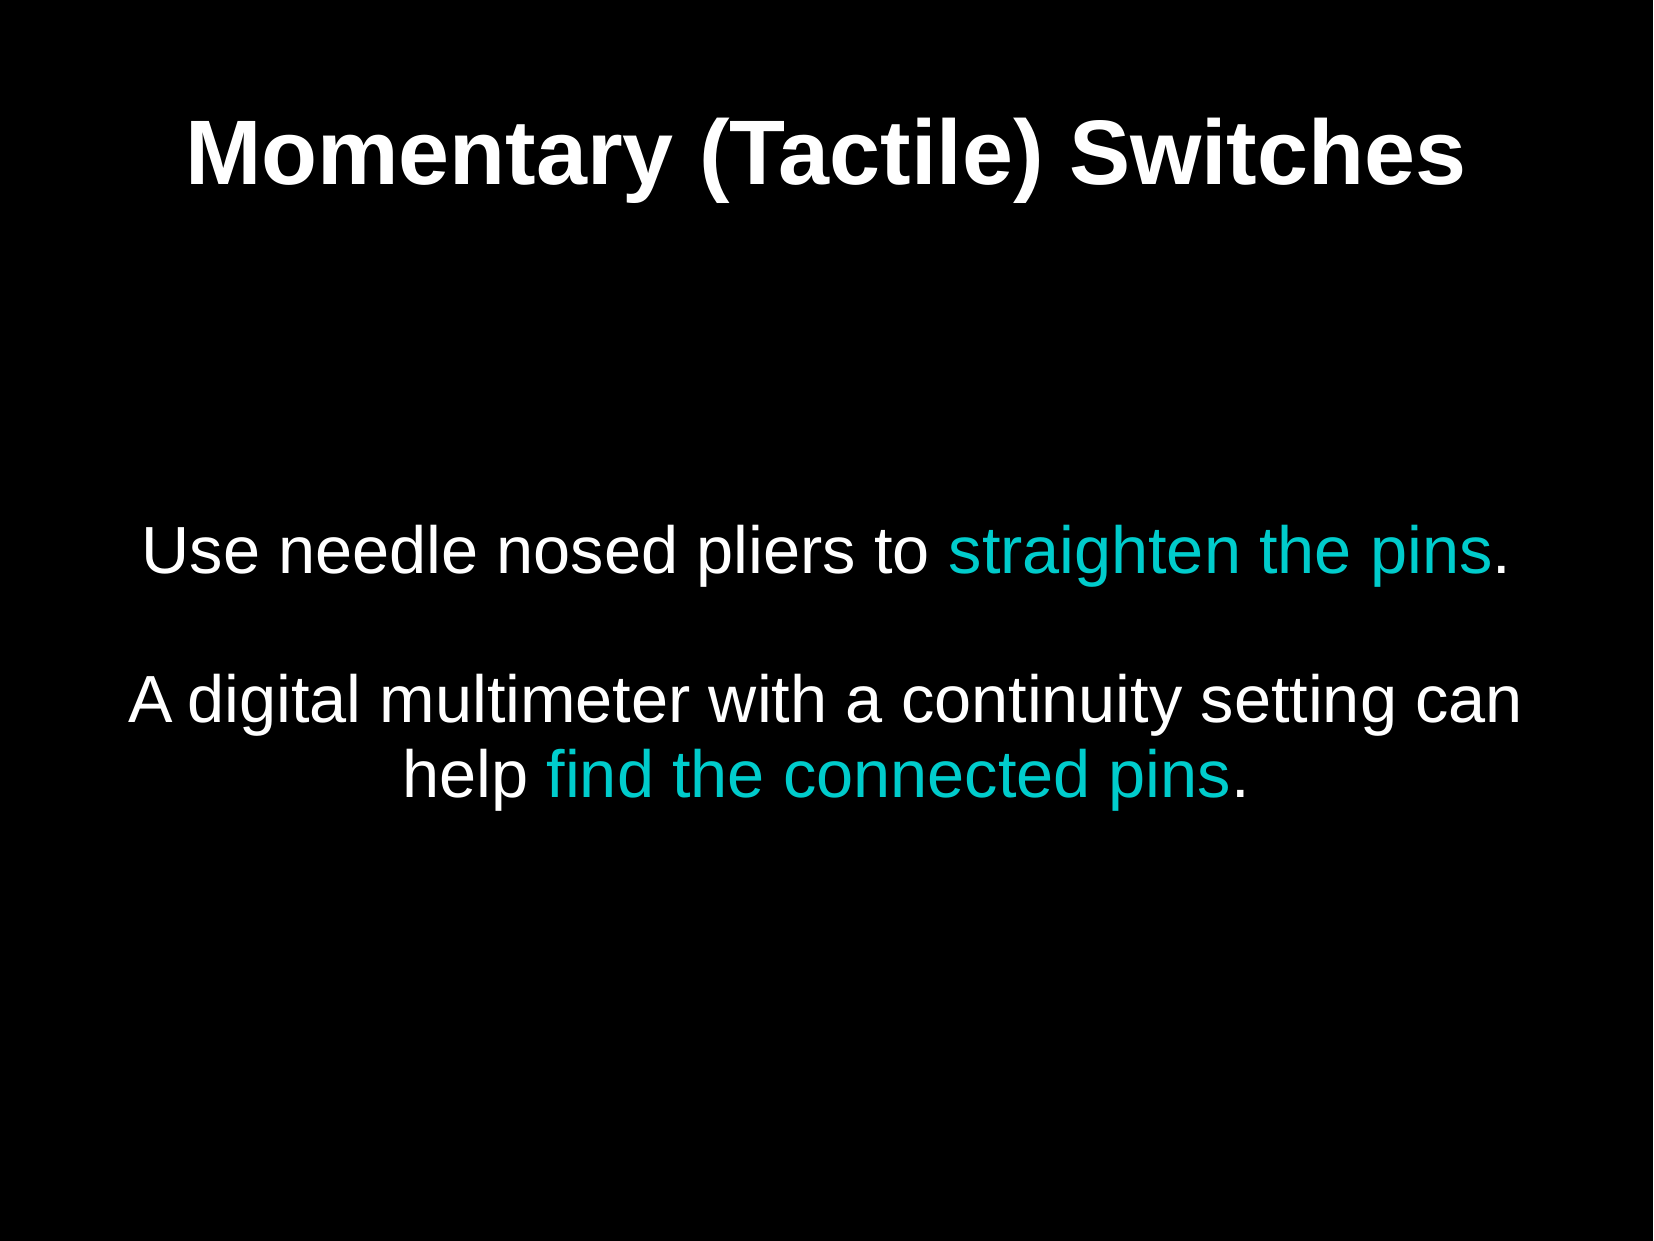

# Momentary (Tactile) Switches
Use needle nosed pliers to straighten the pins.
A digital multimeter with a continuity setting can help find the connected pins.